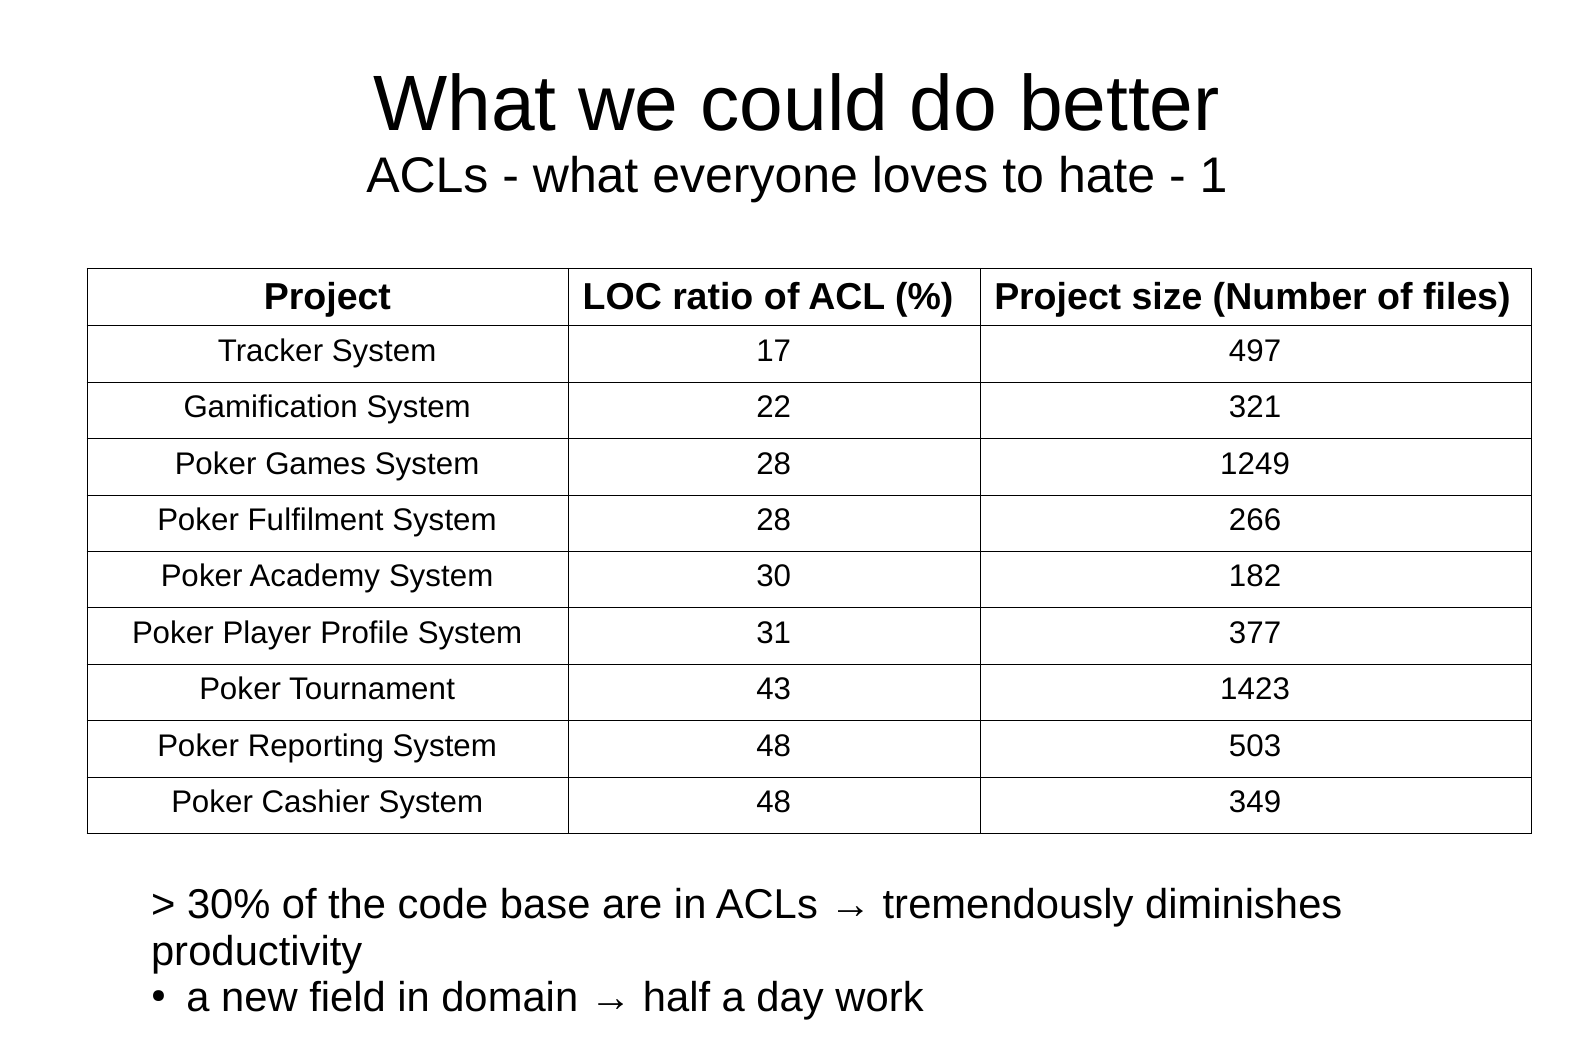

# What we could do better ACLs - what everyone loves to hate - 1
| Project | LOC ratio of ACL (%) | Project size (Number of files) |
| --- | --- | --- |
| Tracker System | 17 | 497 |
| Gamification System | 22 | 321 |
| Poker Games System | 28 | 1249 |
| Poker Fulfilment System | 28 | 266 |
| Poker Academy System | 30 | 182 |
| Poker Player Profile System | 31 | 377 |
| Poker Tournament | 43 | 1423 |
| Poker Reporting System | 48 | 503 |
| Poker Cashier System | 48 | 349 |
> 30% of the code base are in ACLs → tremendously diminishes productivity
a new field in domain → half a day work